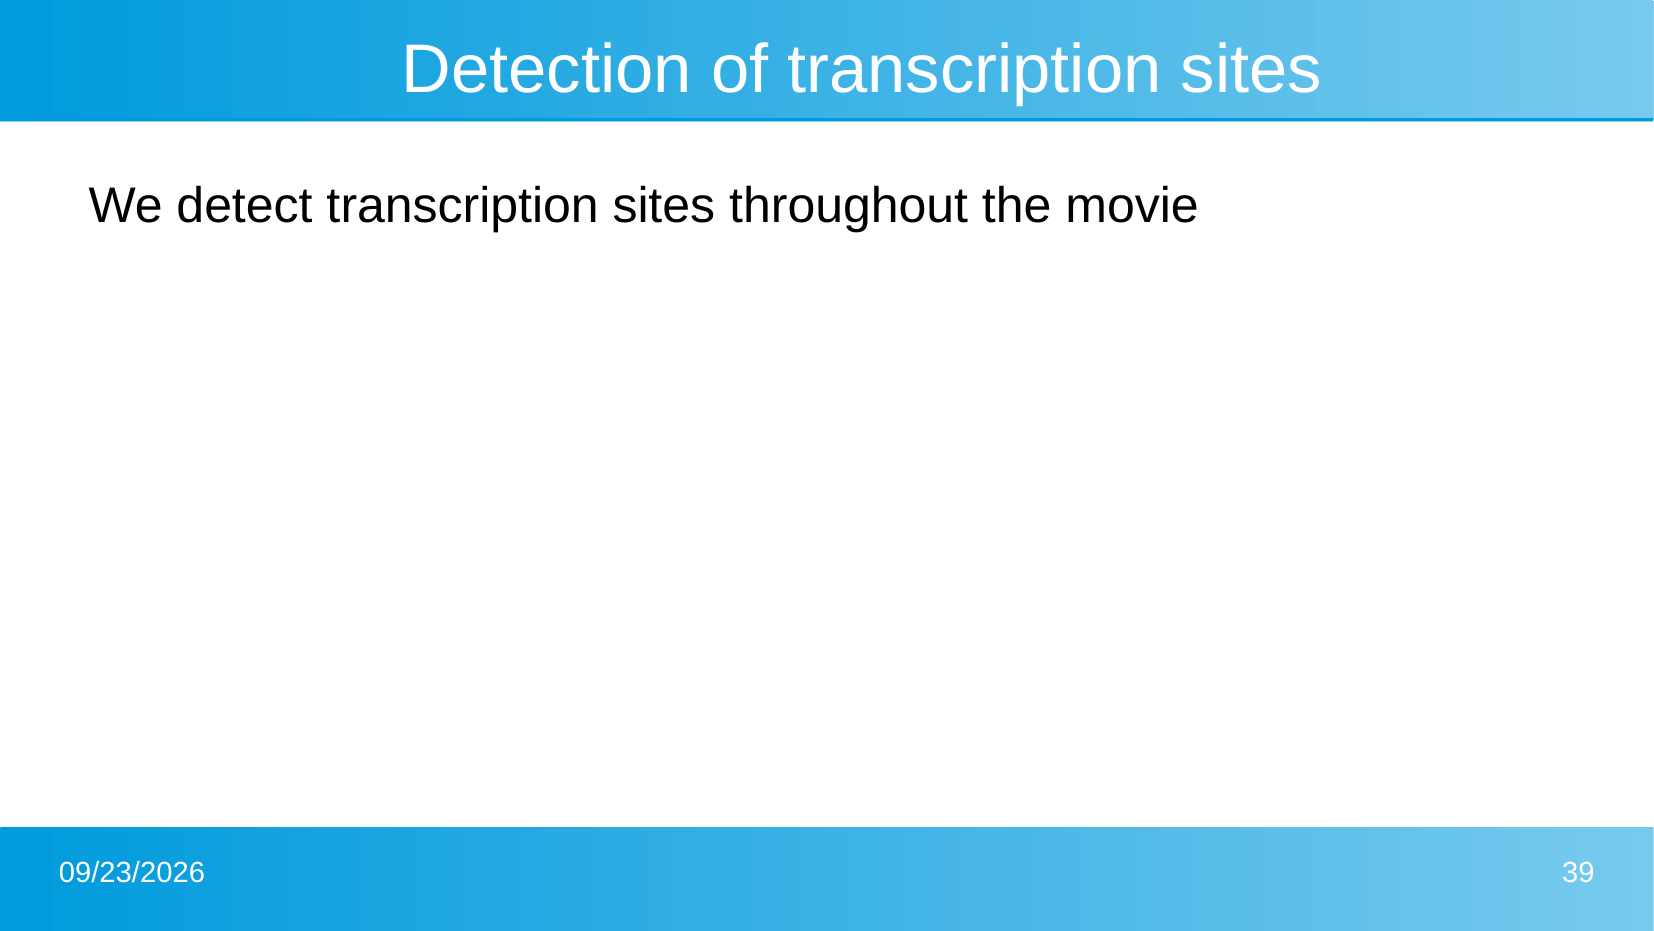

# Detection of transcription sites
We detect transcription sites throughout the movie
39